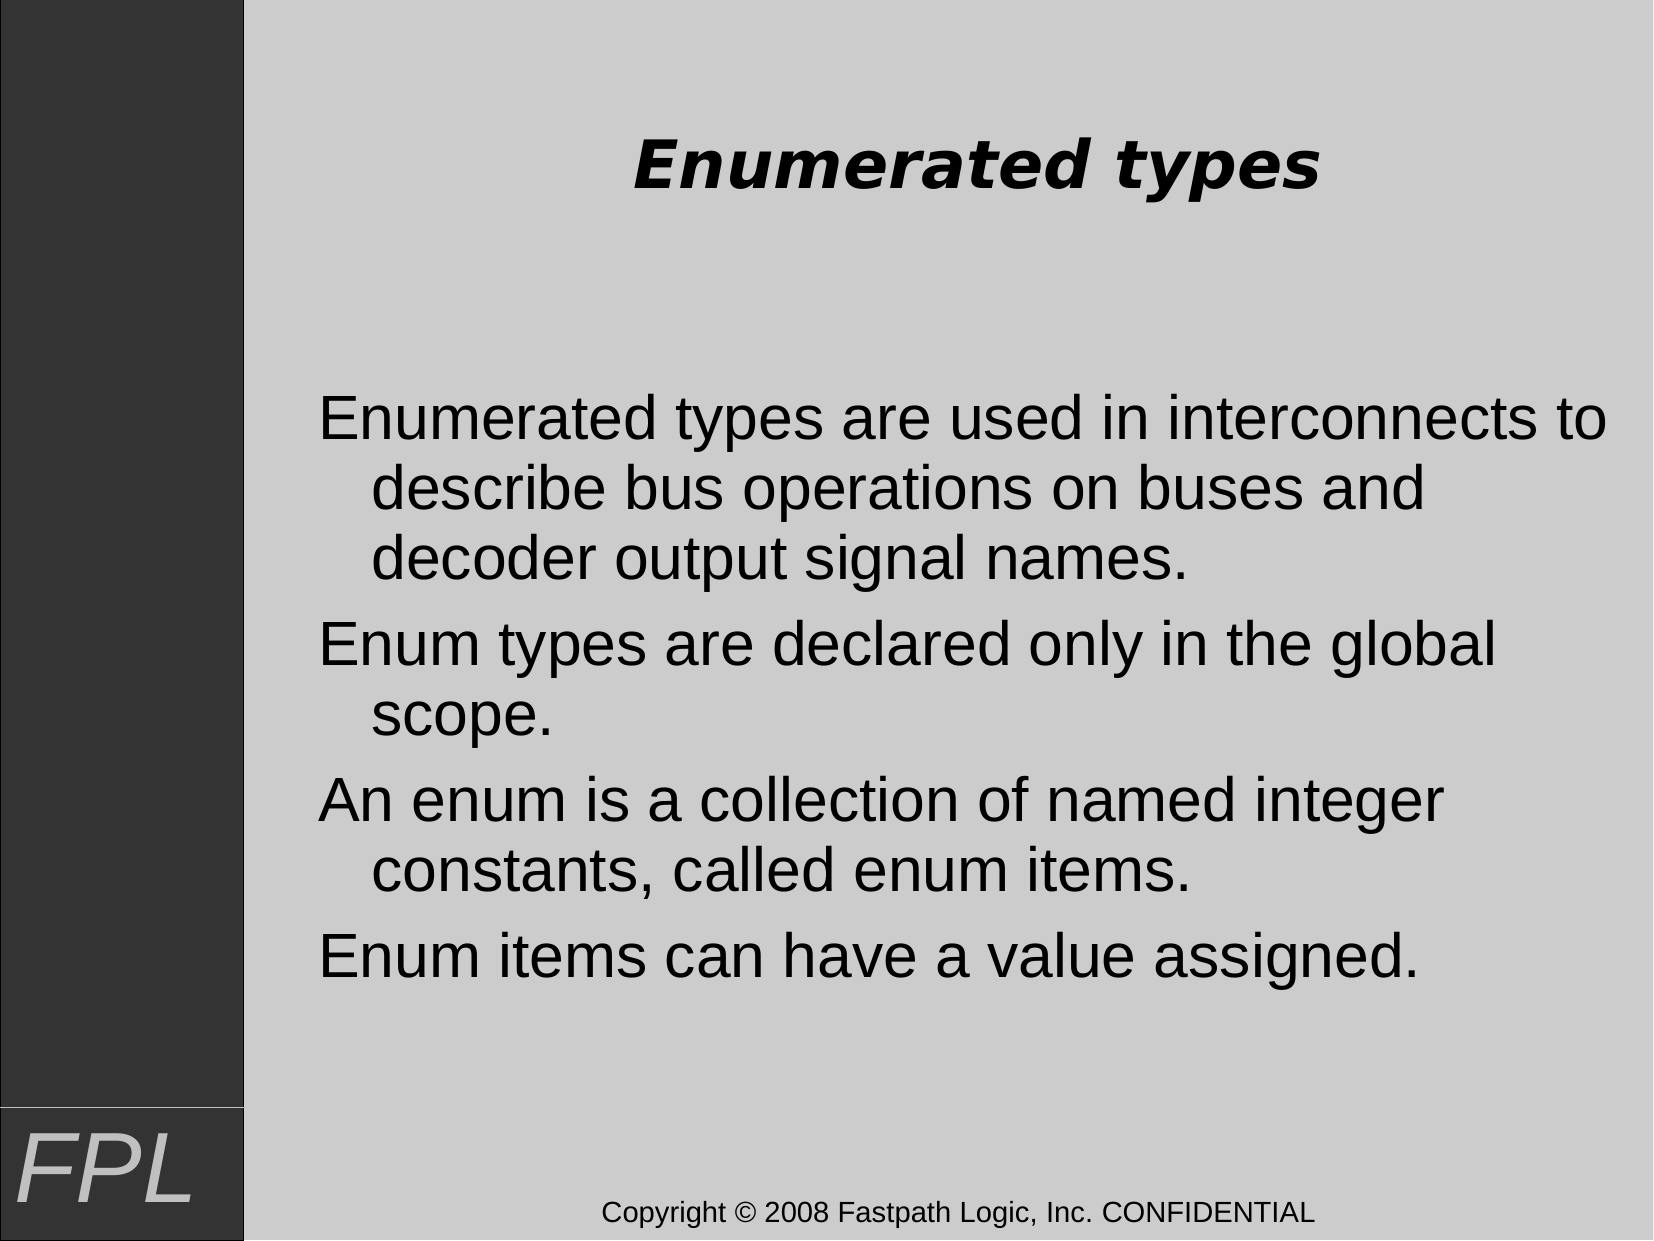

# Enumerated types
Enumerated types are used in interconnects to describe bus operations on buses and decoder output signal names.
Enum types are declared only in the global scope.
An enum is a collection of named integer constants, called enum items.
Enum items can have a value assigned.